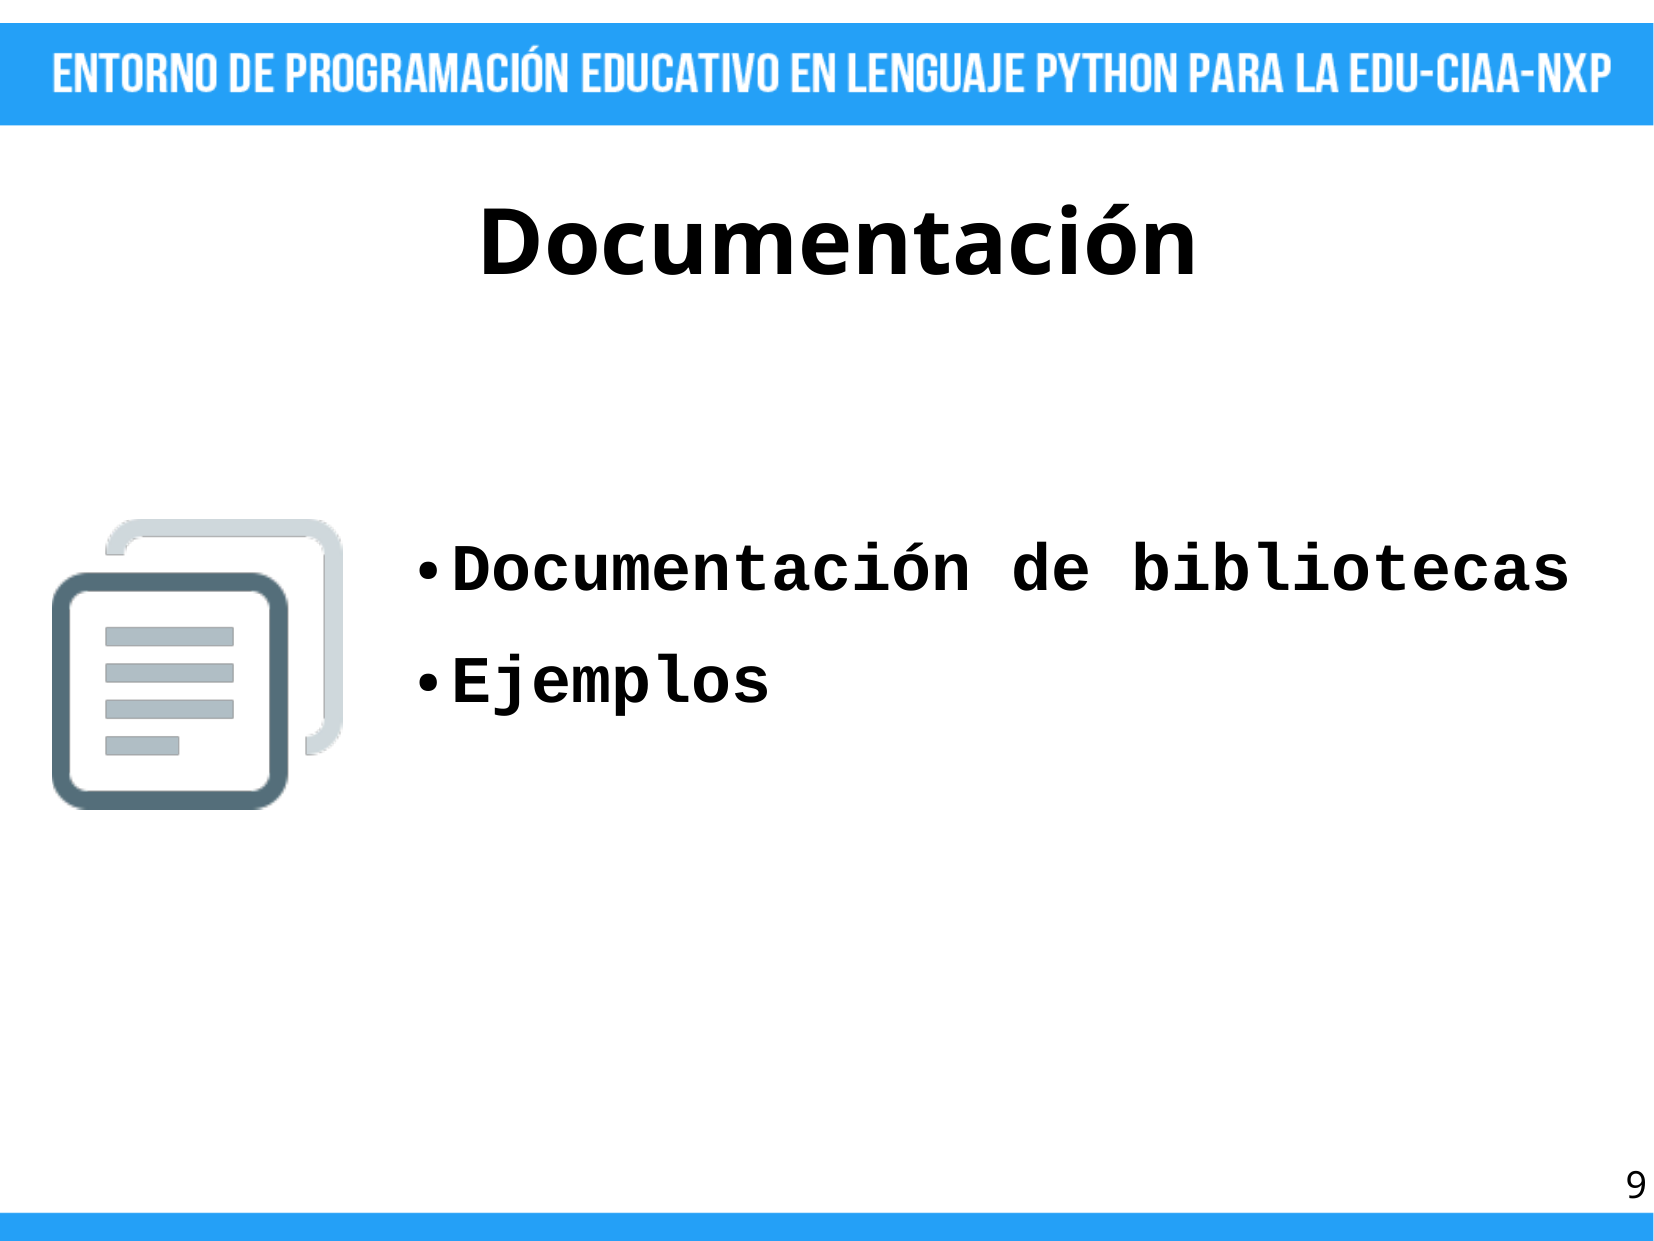

# Documentación
Documentación de bibliotecas
Ejemplos
9